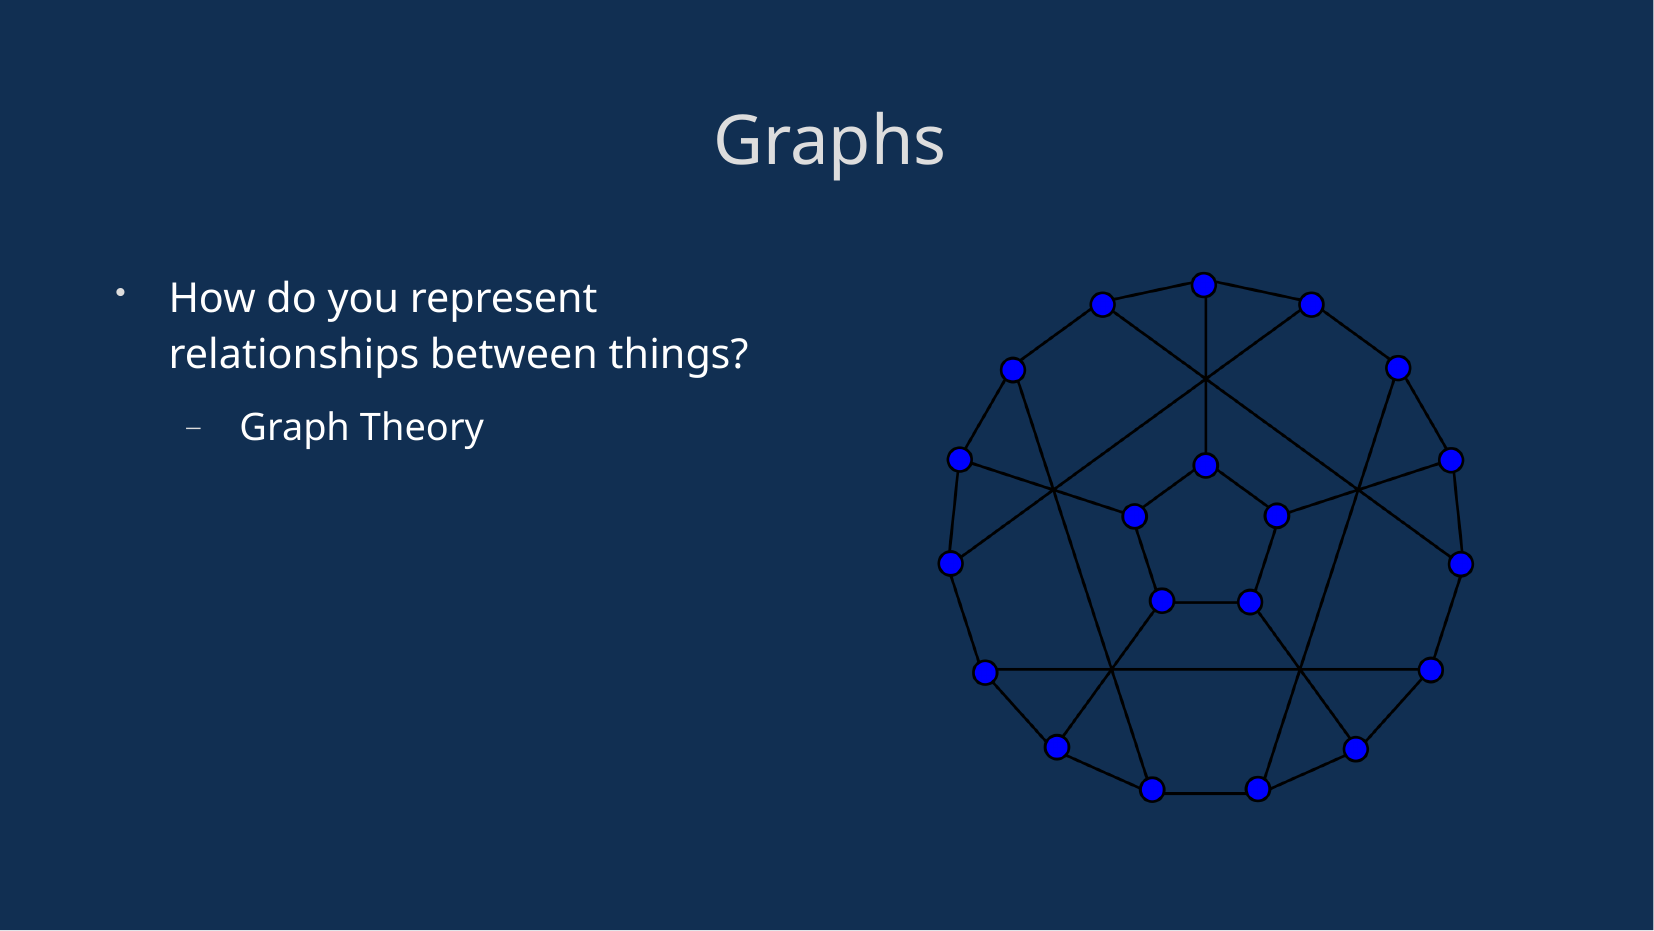

# Graphs
How do you represent relationships between things?
Graph Theory